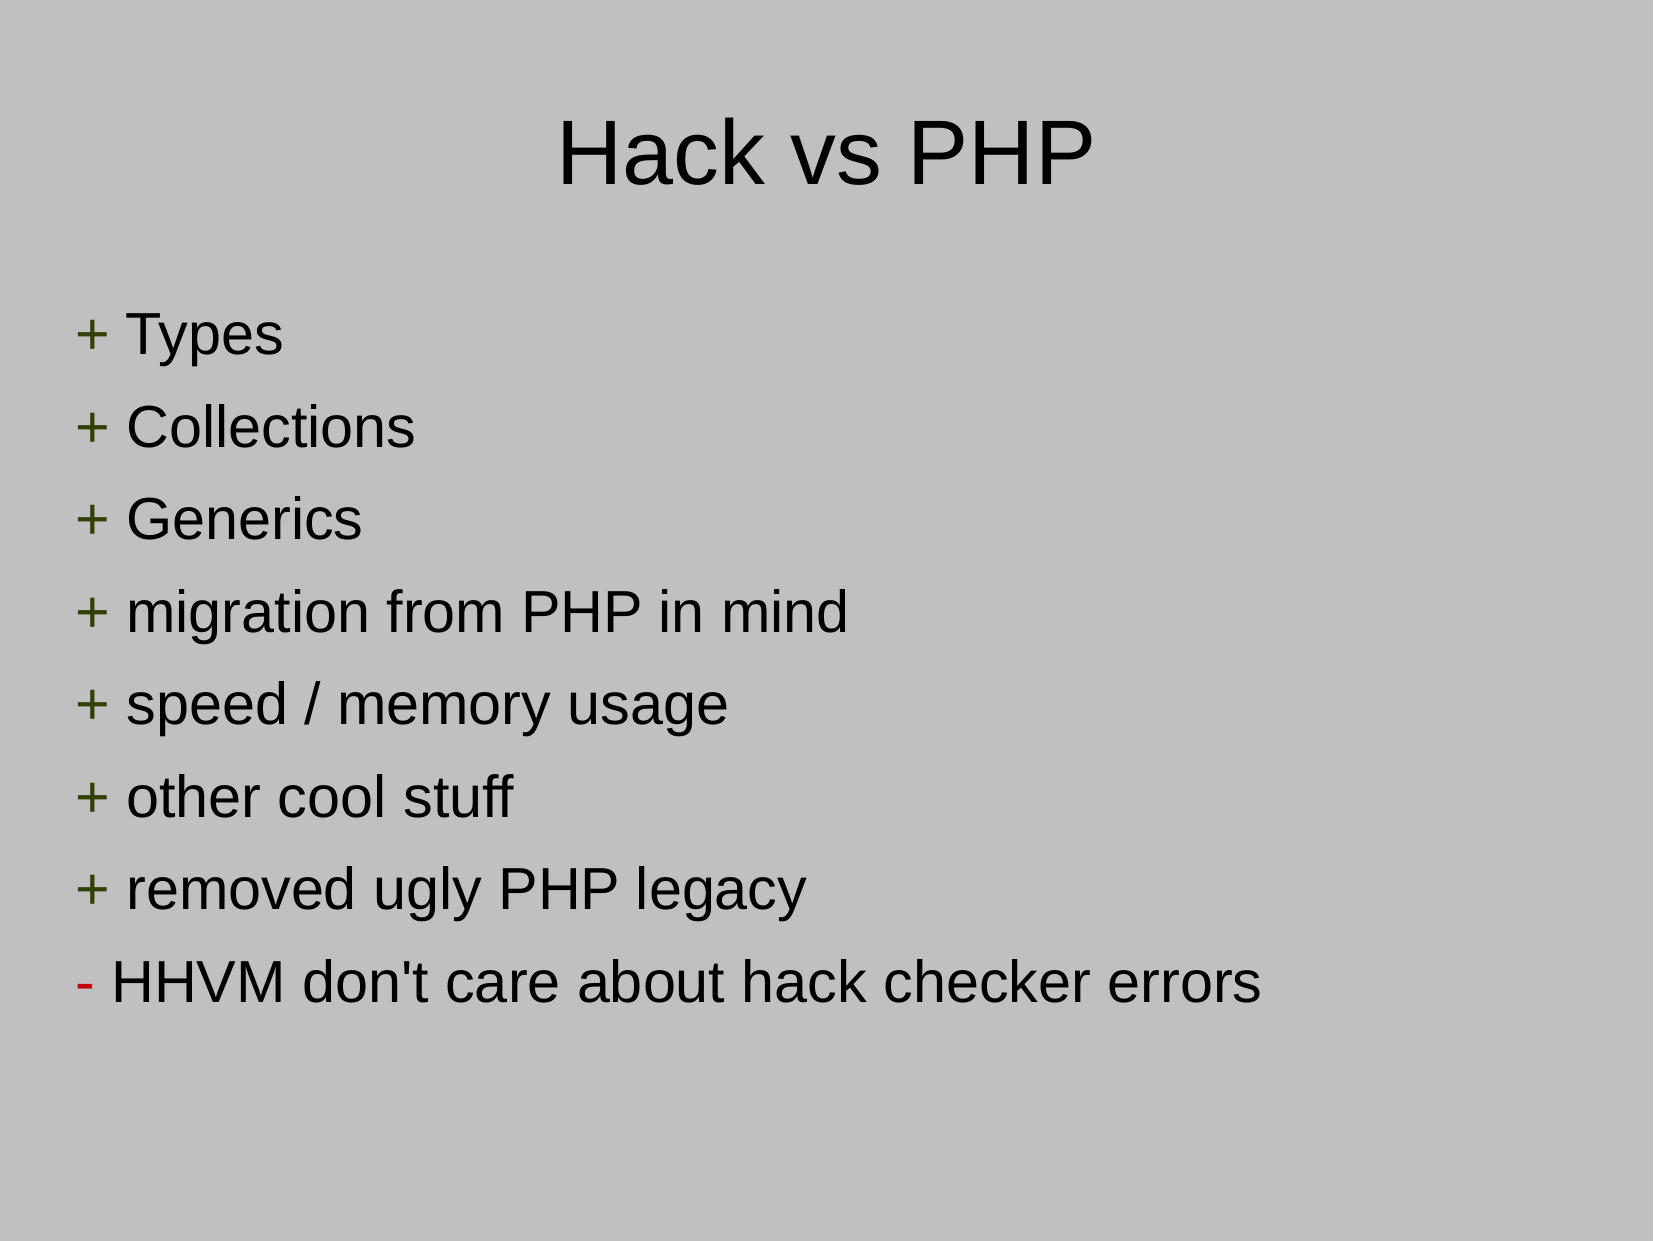

# Hack vs PHP
+ Types
+ Collections
+ Generics
+ migration from PHP in mind
+ speed / memory usage
+ other cool stuff
+ removed ugly PHP legacy
- HHVM don't care about hack checker errors